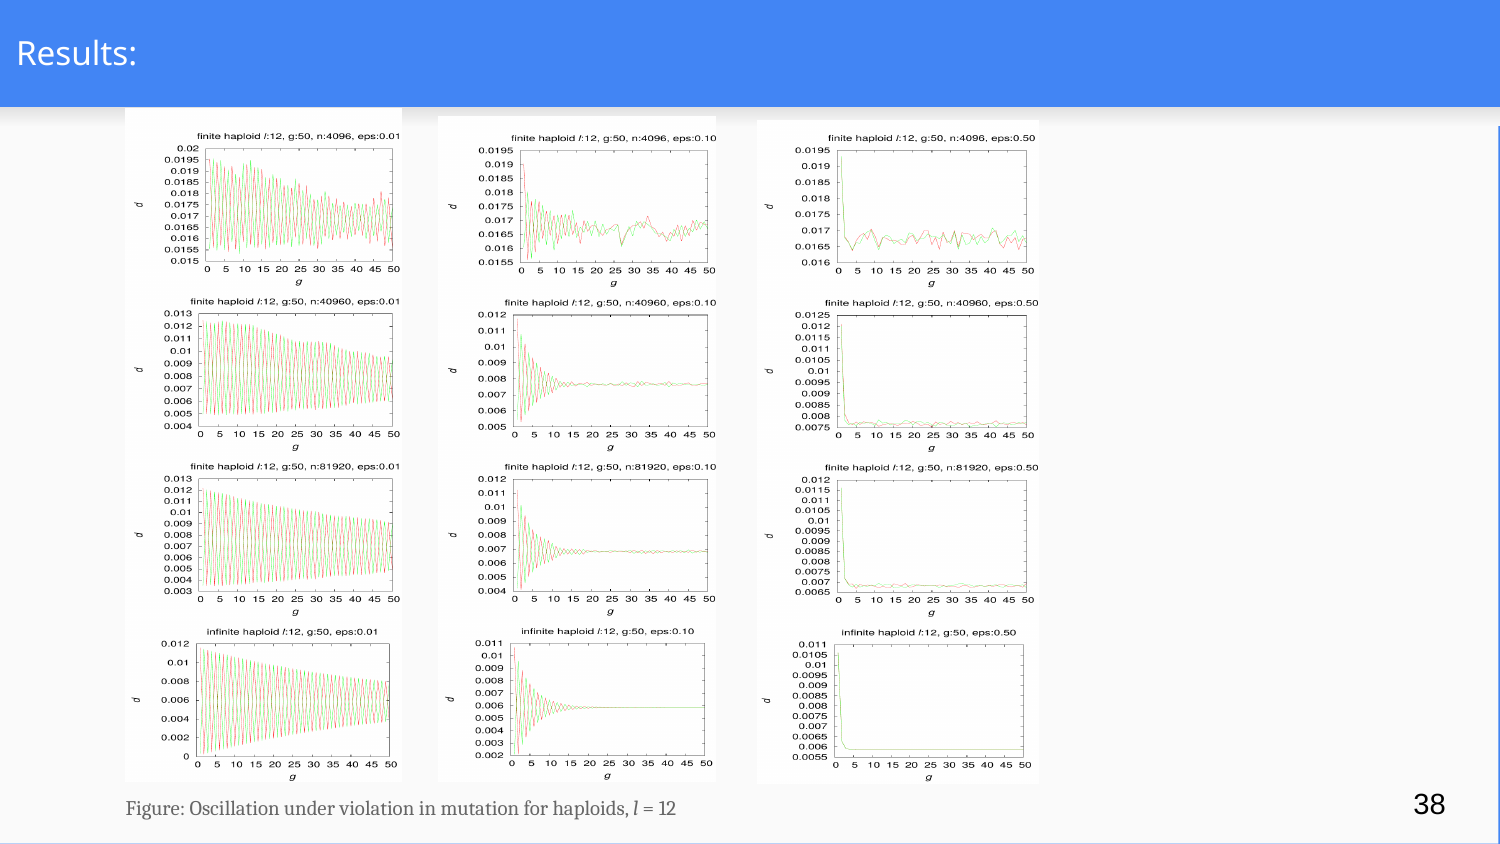

# Results:
38
Figure: Oscillation under violation in mutation for haploids, l = 12